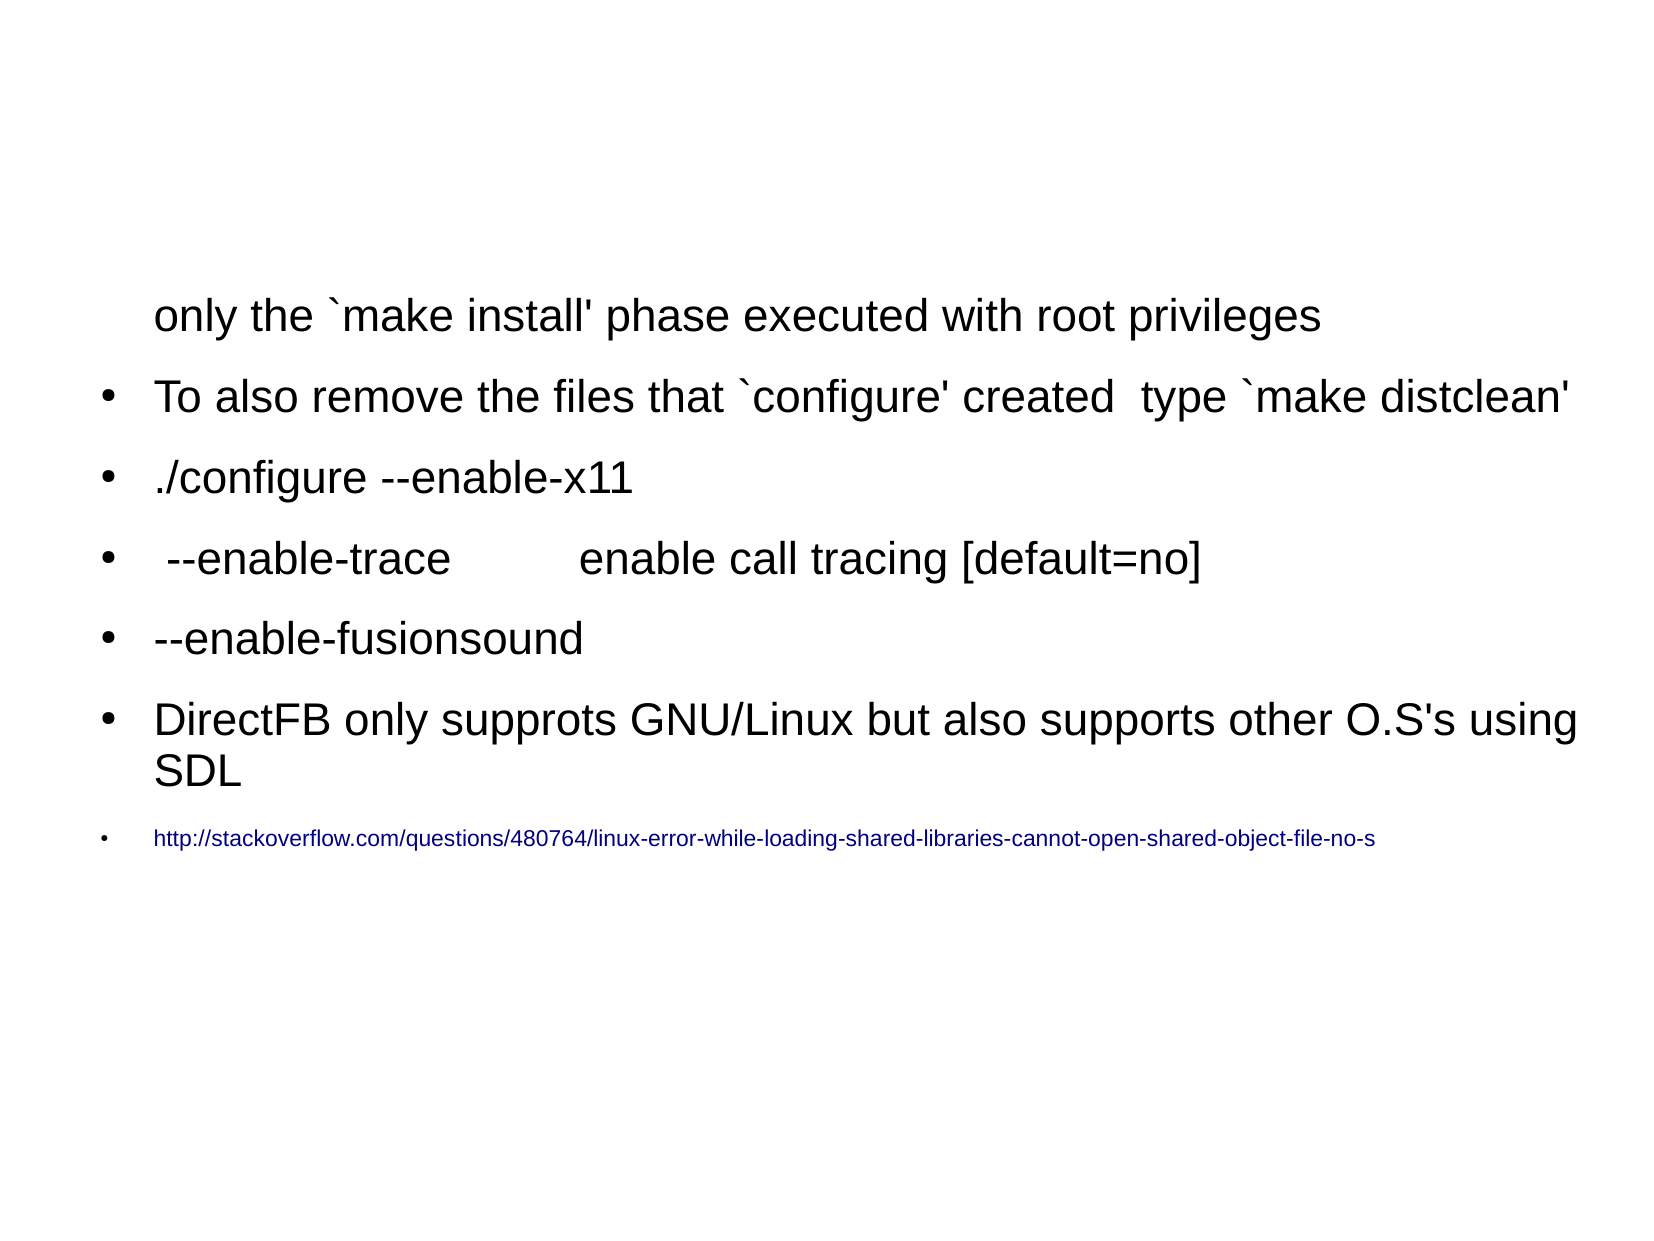

#
only the `make install' phase executed with root privileges
To also remove the files that `configure' created type `make distclean'
./configure --enable-x11
 --enable-trace enable call tracing [default=no]
--enable-fusionsound
DirectFB only supprots GNU/Linux but also supports other O.S's using SDL
http://stackoverflow.com/questions/480764/linux-error-while-loading-shared-libraries-cannot-open-shared-object-file-no-s